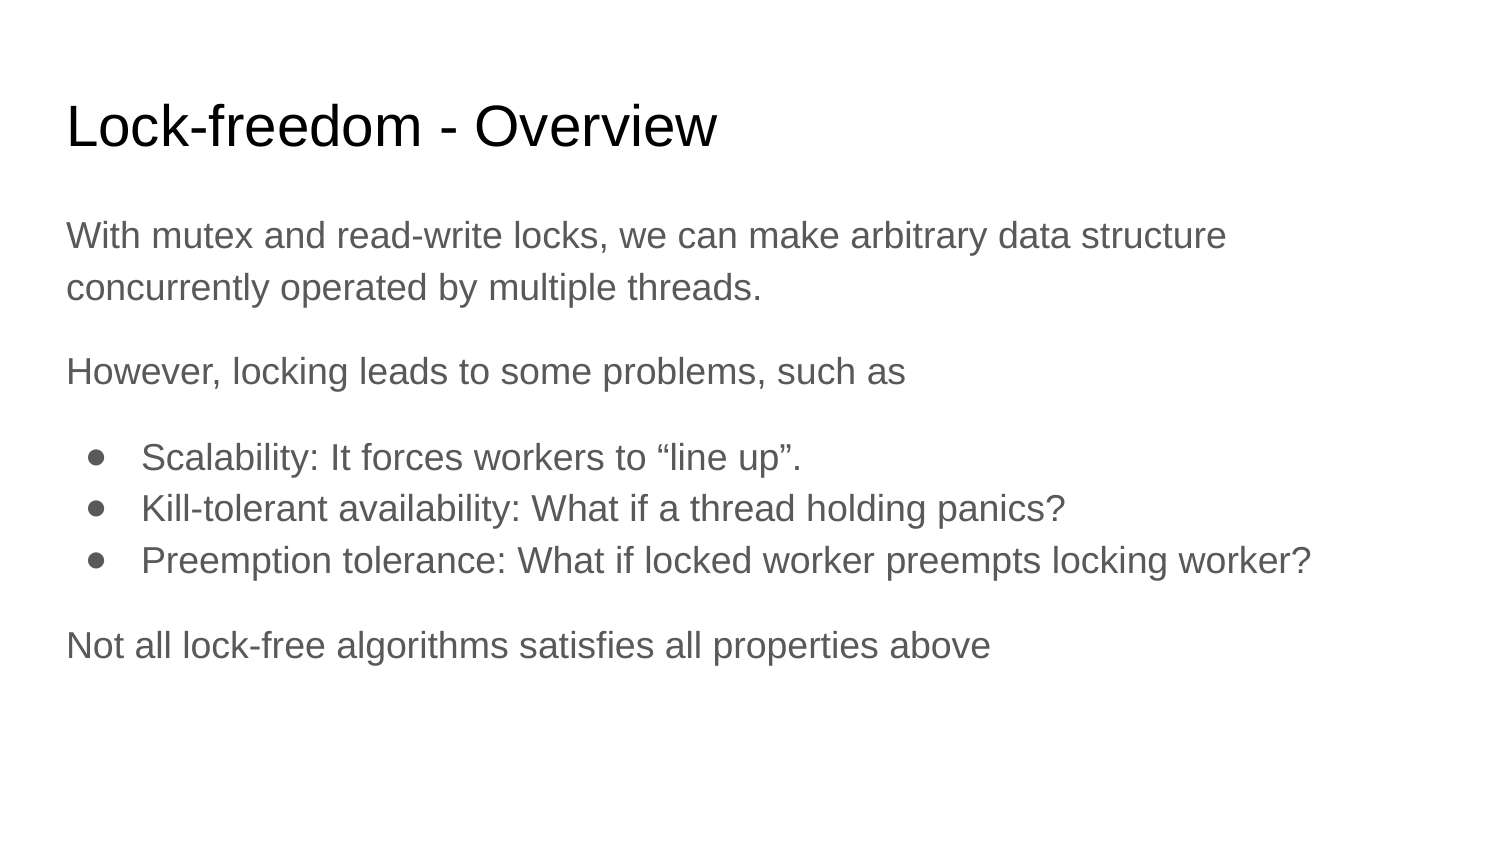

# Lock-freedom - Overview
With mutex and read-write locks, we can make arbitrary data structure concurrently operated by multiple threads.
However, locking leads to some problems, such as
Scalability: It forces workers to “line up”.
Kill-tolerant availability: What if a thread holding panics?
Preemption tolerance: What if locked worker preempts locking worker?
Not all lock-free algorithms satisfies all properties above